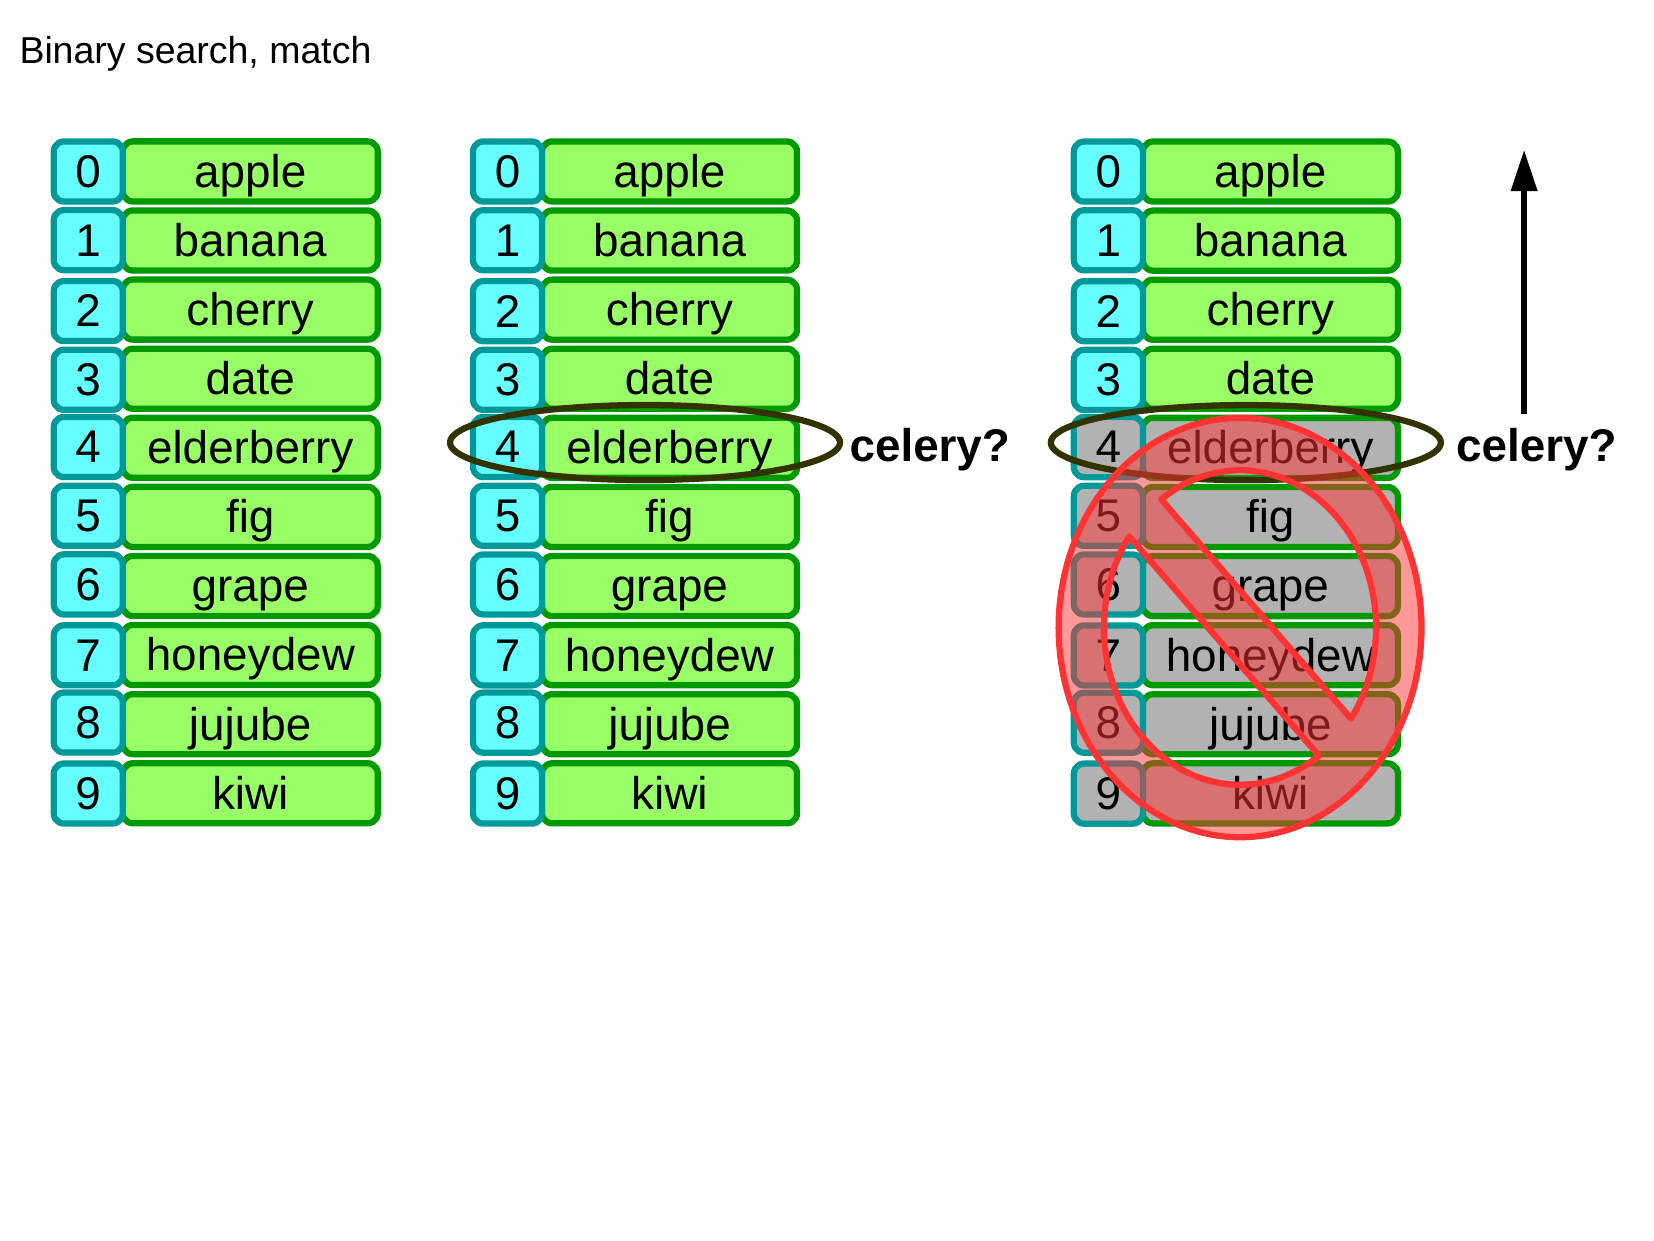

Binary search, match
apple
0
apple
0
apple
0
1
1
1
banana
banana
banana
cherry
cherry
cherry
2
2
2
date
date
date
3
3
3
4
4
4
elderberry
elderberry
elderberry
celery?
celery?
5
5
5
fig
fig
fig
6
6
6
grape
grape
grape
honeydew
honeydew
honeydew
7
7
7
8
8
8
jujube
jujube
jujube
kiwi
kiwi
kiwi
9
9
9